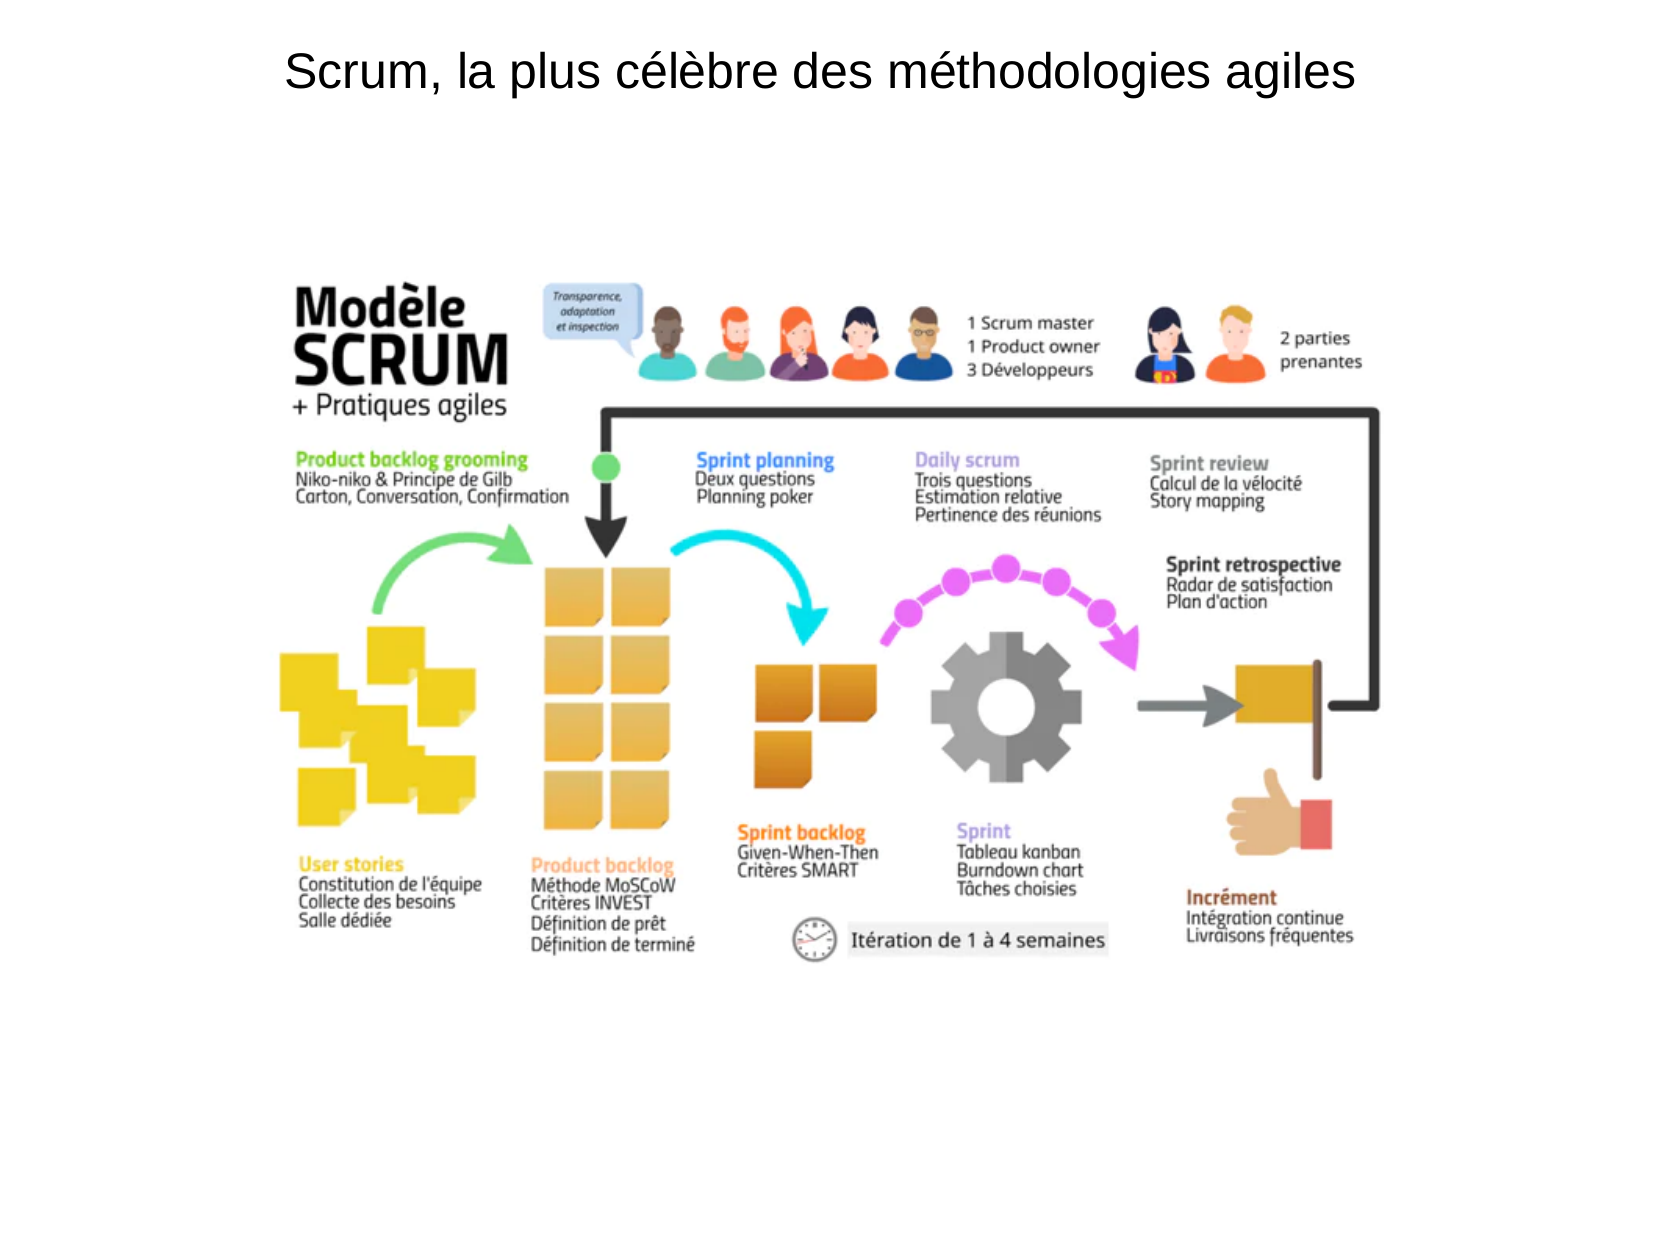

Scrum, la plus célèbre des méthodologies agiles